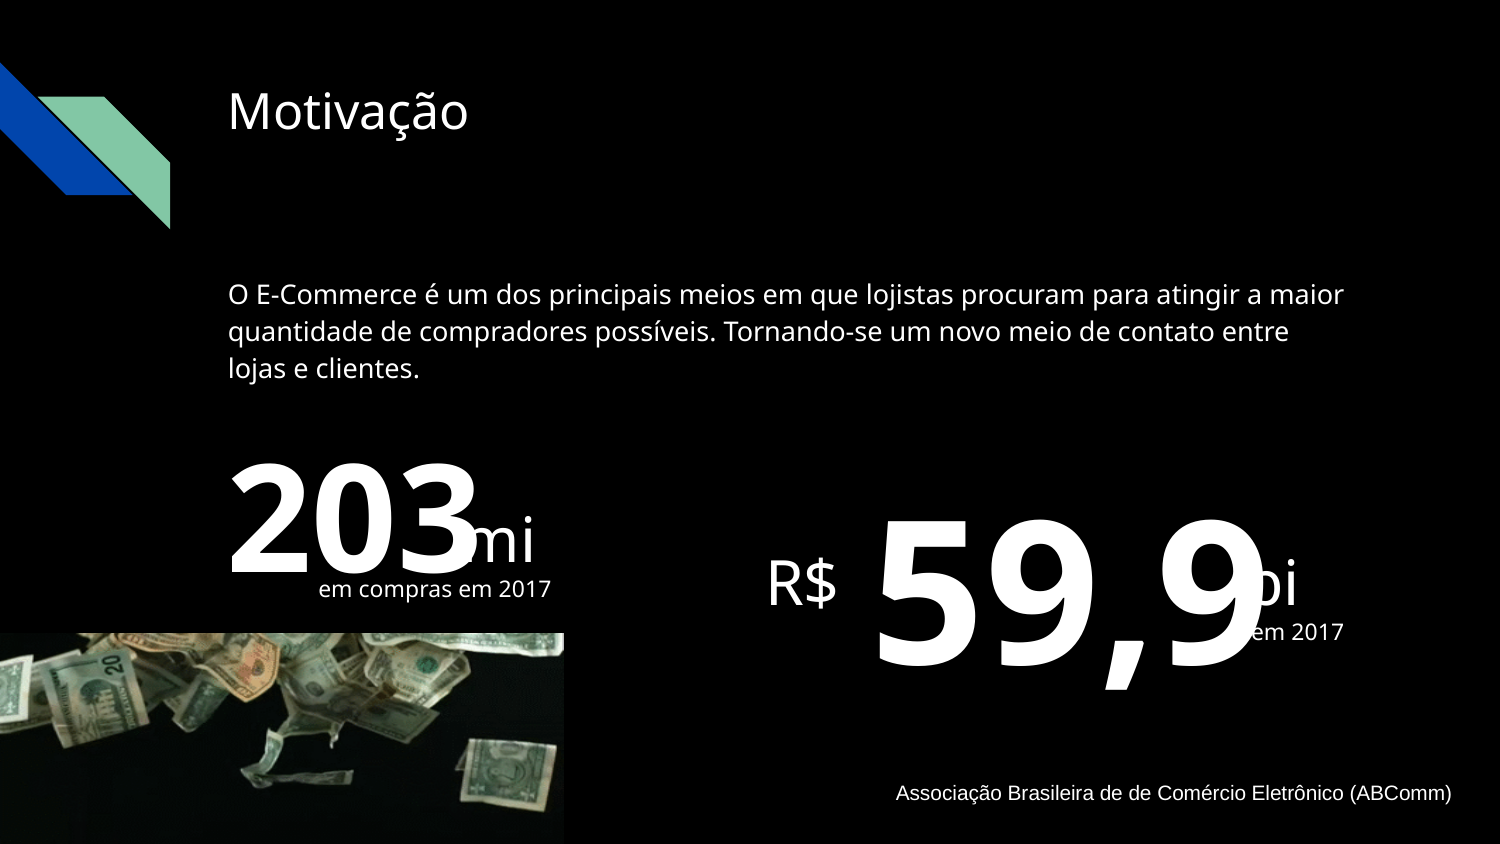

# Motivação
O E-Commerce é um dos principais meios em que lojistas procuram para atingir a maior quantidade de compradores possíveis. Tornando-se um novo meio de contato entre lojas e clientes.
203
 mi
 em compras em 2017
59,9
R$ bi
 em 2017
Associação Brasileira de de Comércio Eletrônico (ABComm)